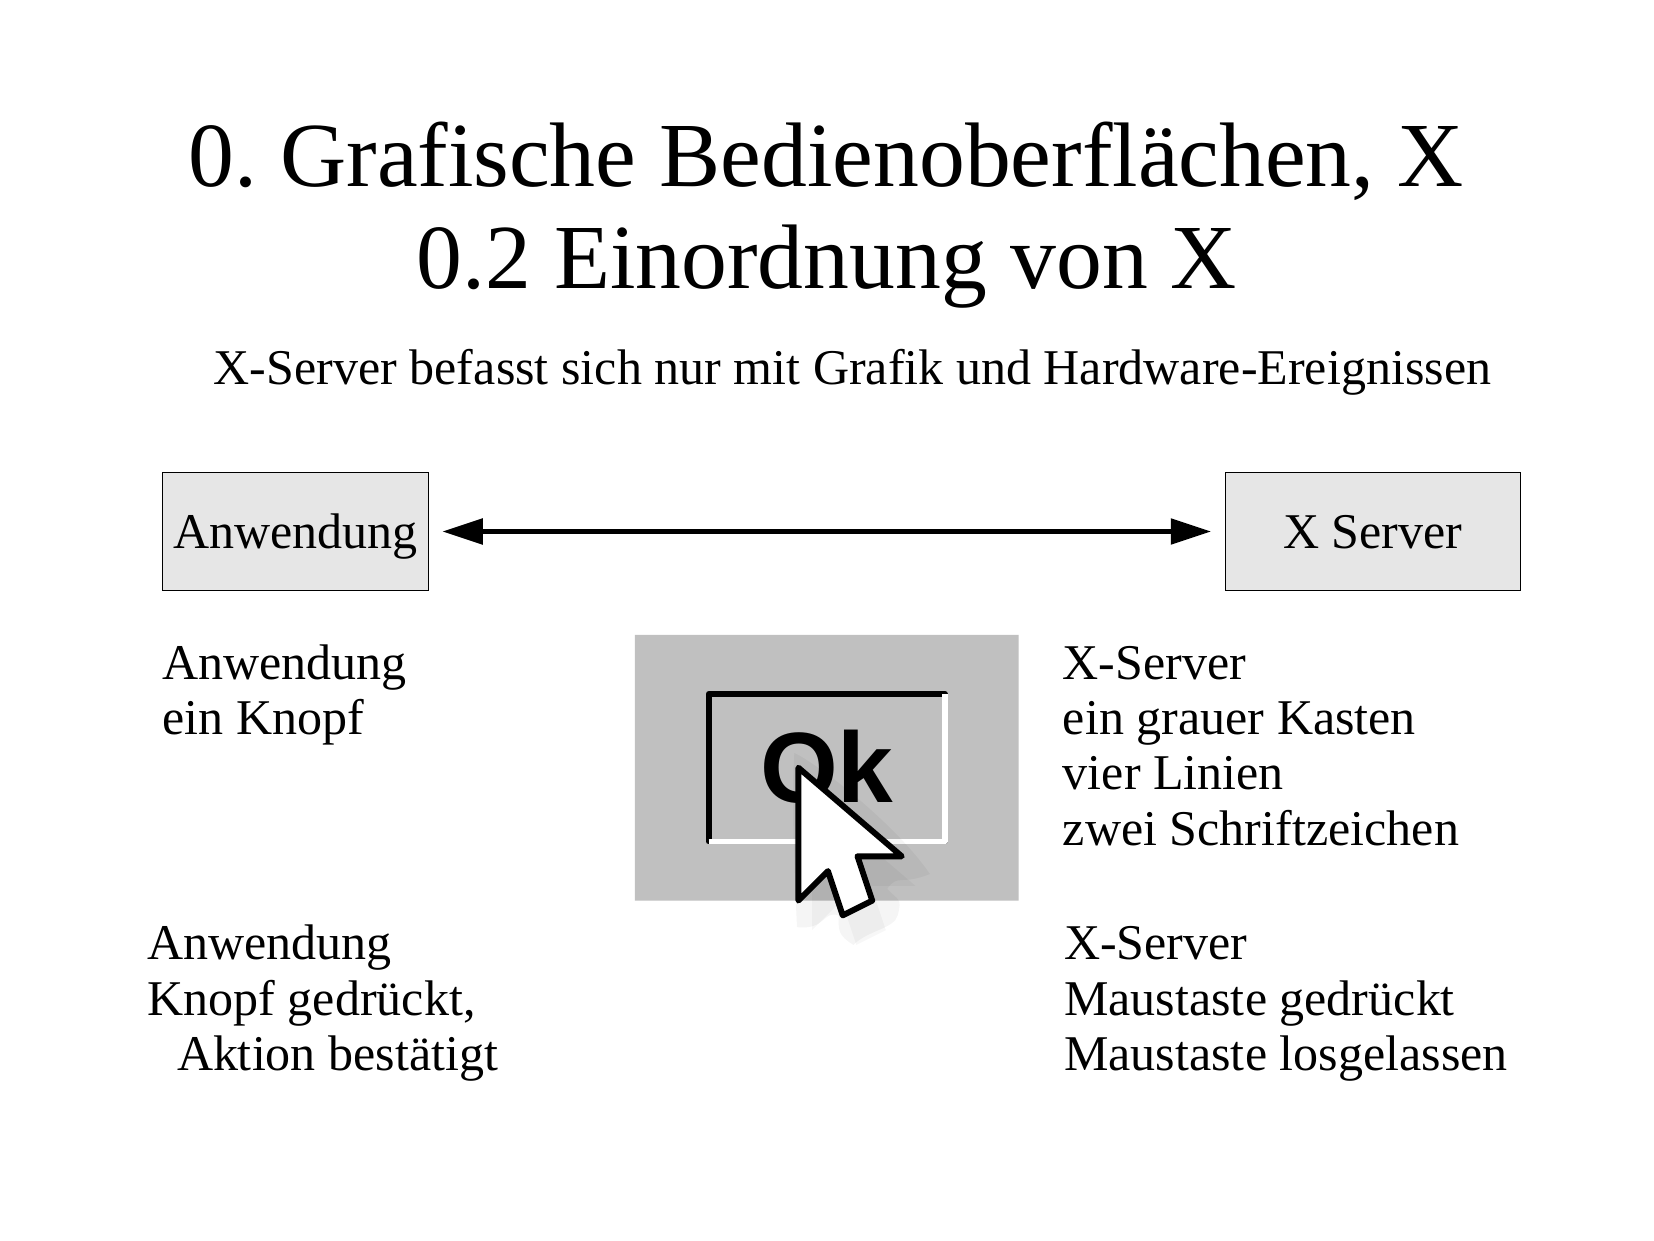

# 0. Grafische Bedienoberflächen, X 0.2 Einordnung von X
X-Server befasst sich nur mit Grafik und Hardware-Ereignissen
Anwendung
X Server
Anwendung
ein Knopf
Ok
X-Server
ein grauer Kasten
vier Linien
zwei Schriftzeichen
Anwendung
Knopf gedrückt,
Aktion bestätigt
X-Server
Maustaste gedrückt
Maustaste losgelassen